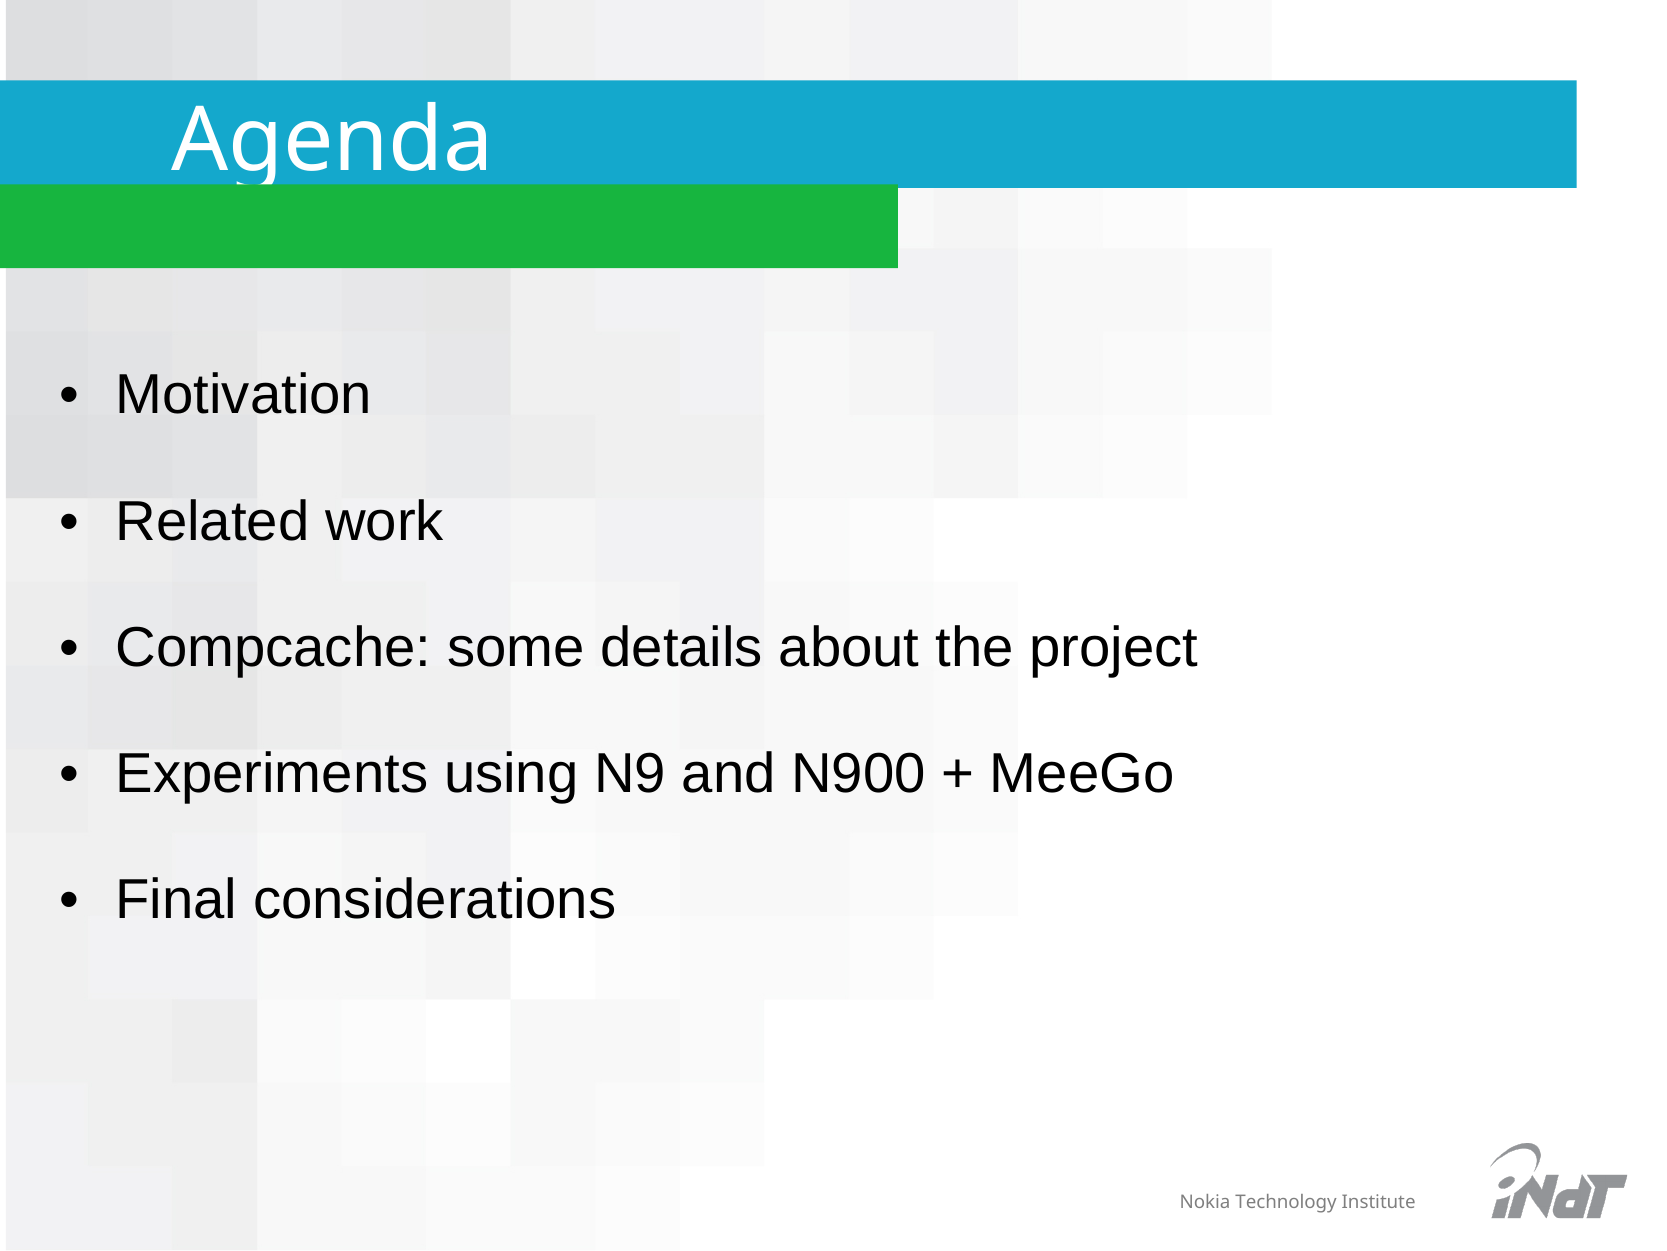

Agenda
#
Motivation
Related work
Compcache: some details about the project
Experiments using N9 and N900 + MeeGo
Final considerations